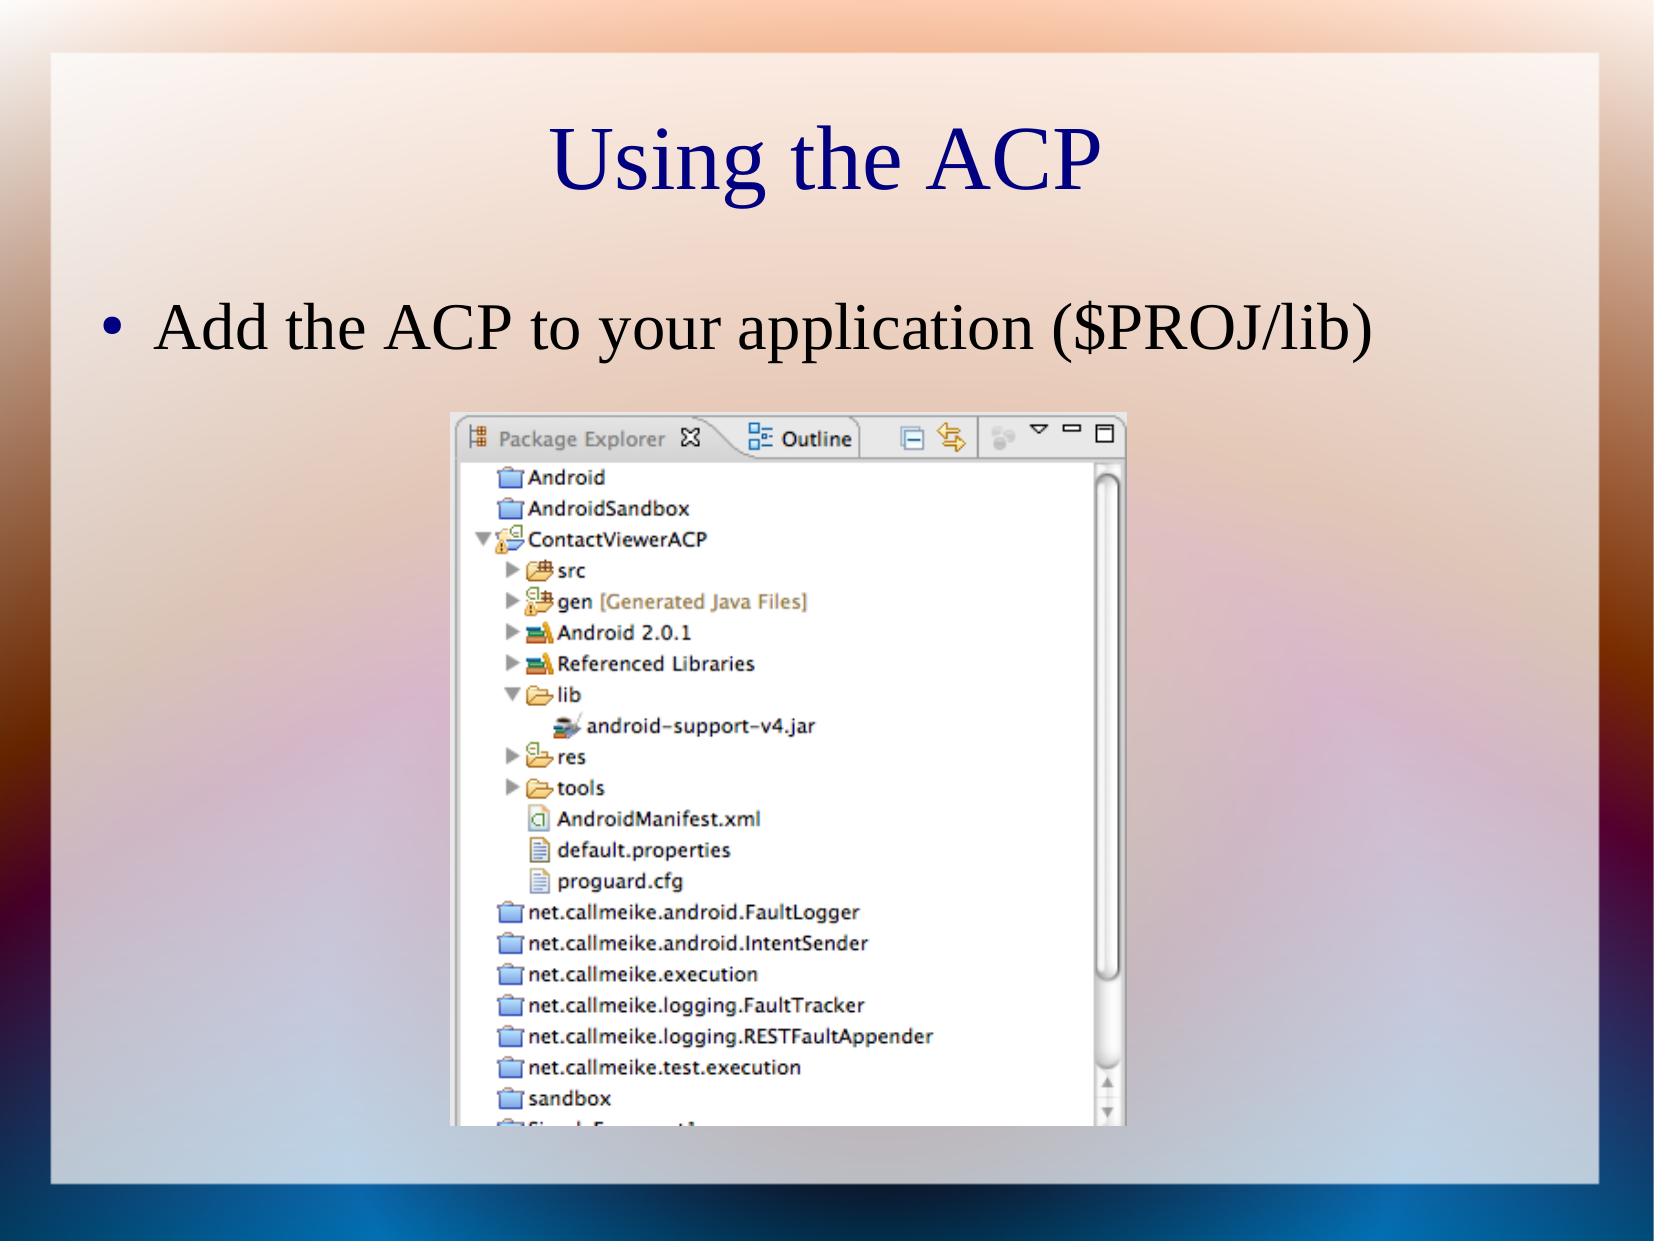

# Using the ACP
Add the ACP to your application ($PROJ/lib)